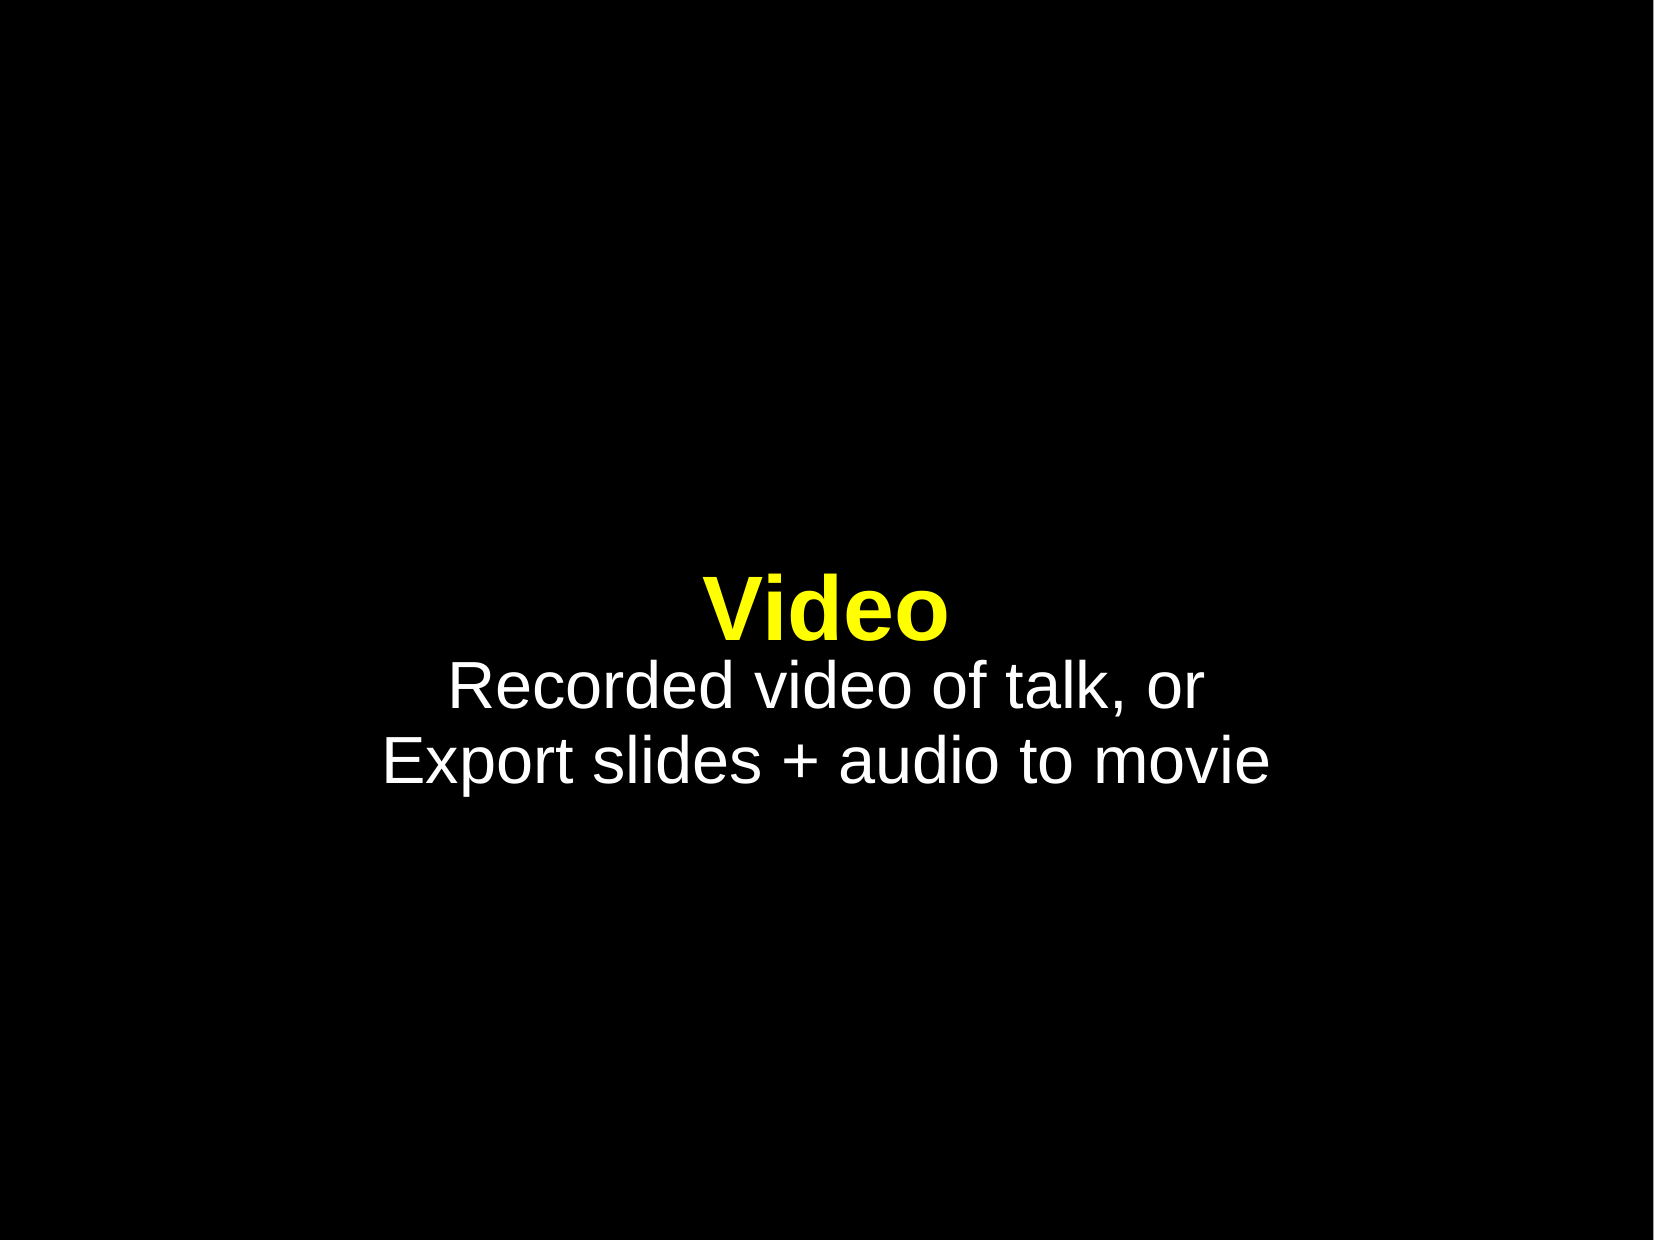

Recorded video of talk, or
Export slides + audio to movie
# Video